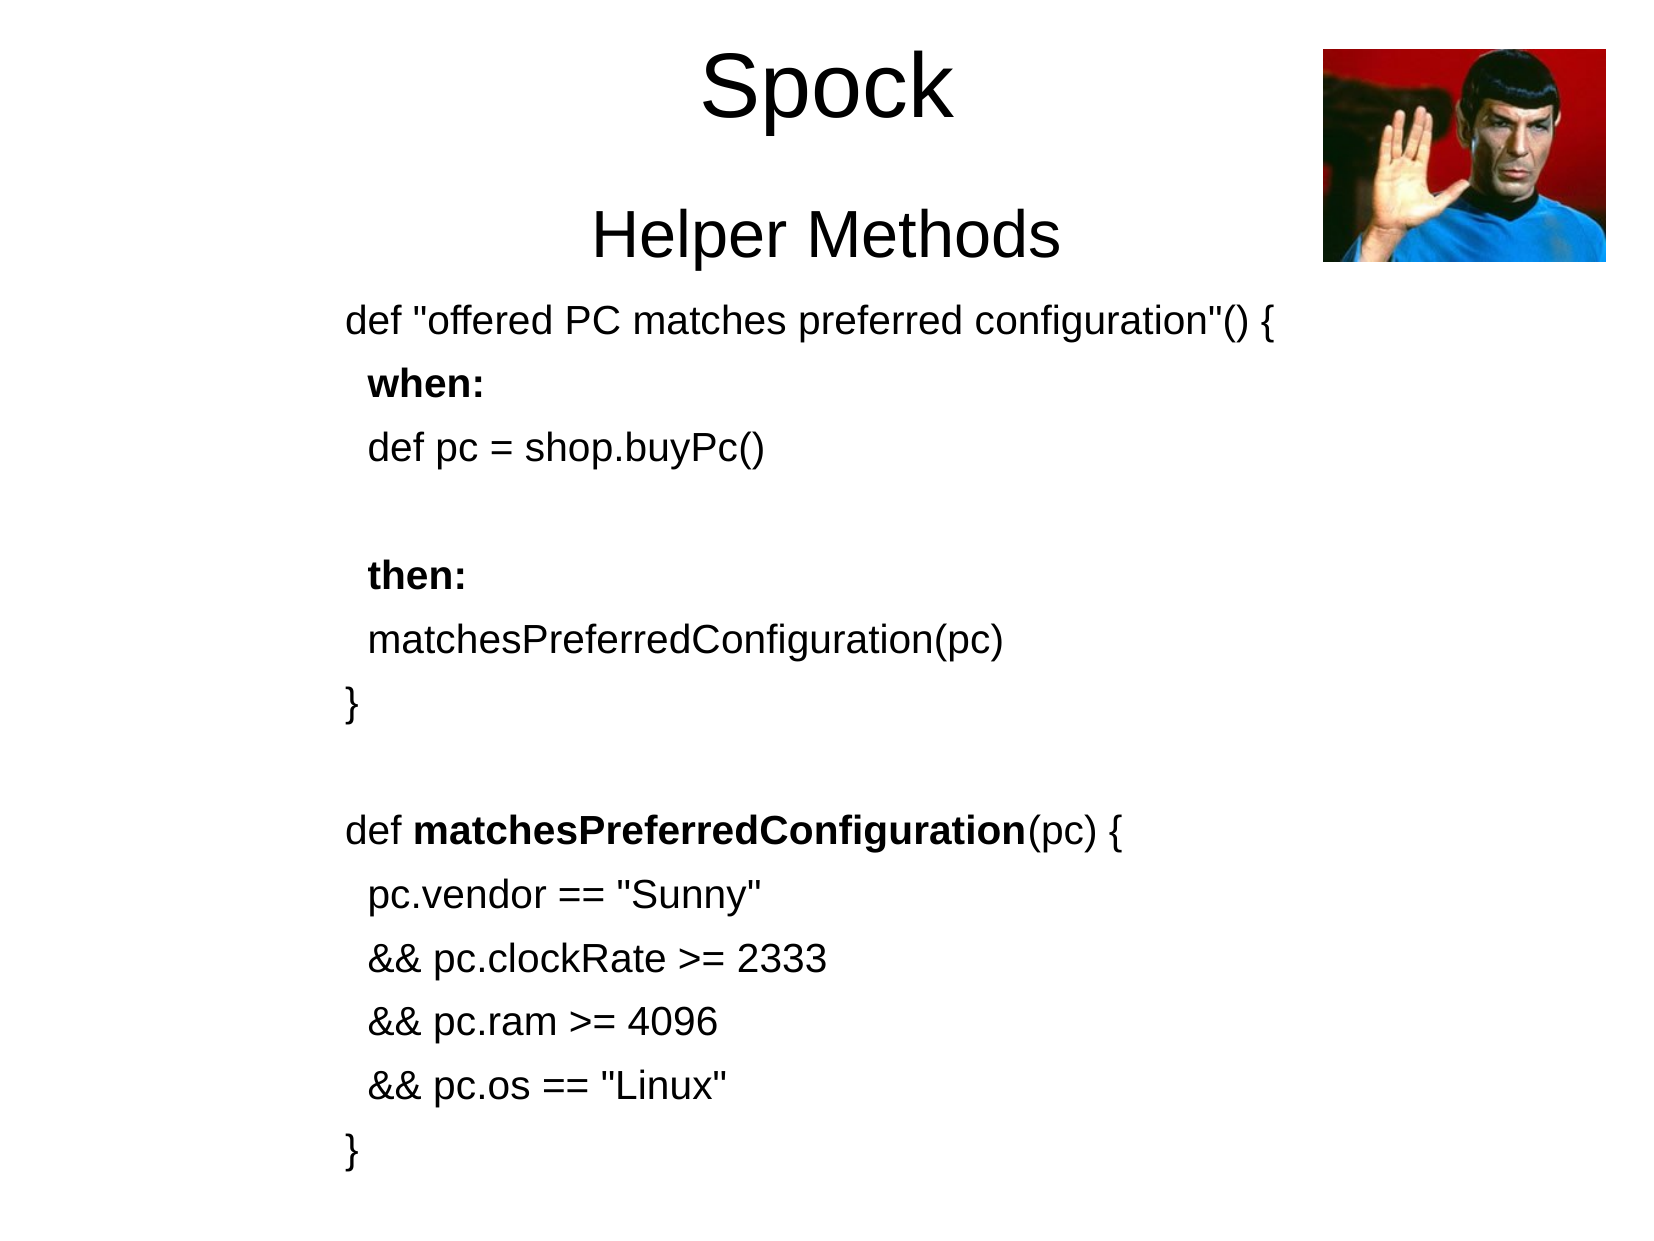

# Spock Helper Methods
def "offered PC matches preferred configuration"() {
 when:
 def pc = shop.buyPc()
 then:
 matchesPreferredConfiguration(pc)
}
def matchesPreferredConfiguration(pc) {
 pc.vendor == "Sunny"
 && pc.clockRate >= 2333
 && pc.ram >= 4096
 && pc.os == "Linux"
}